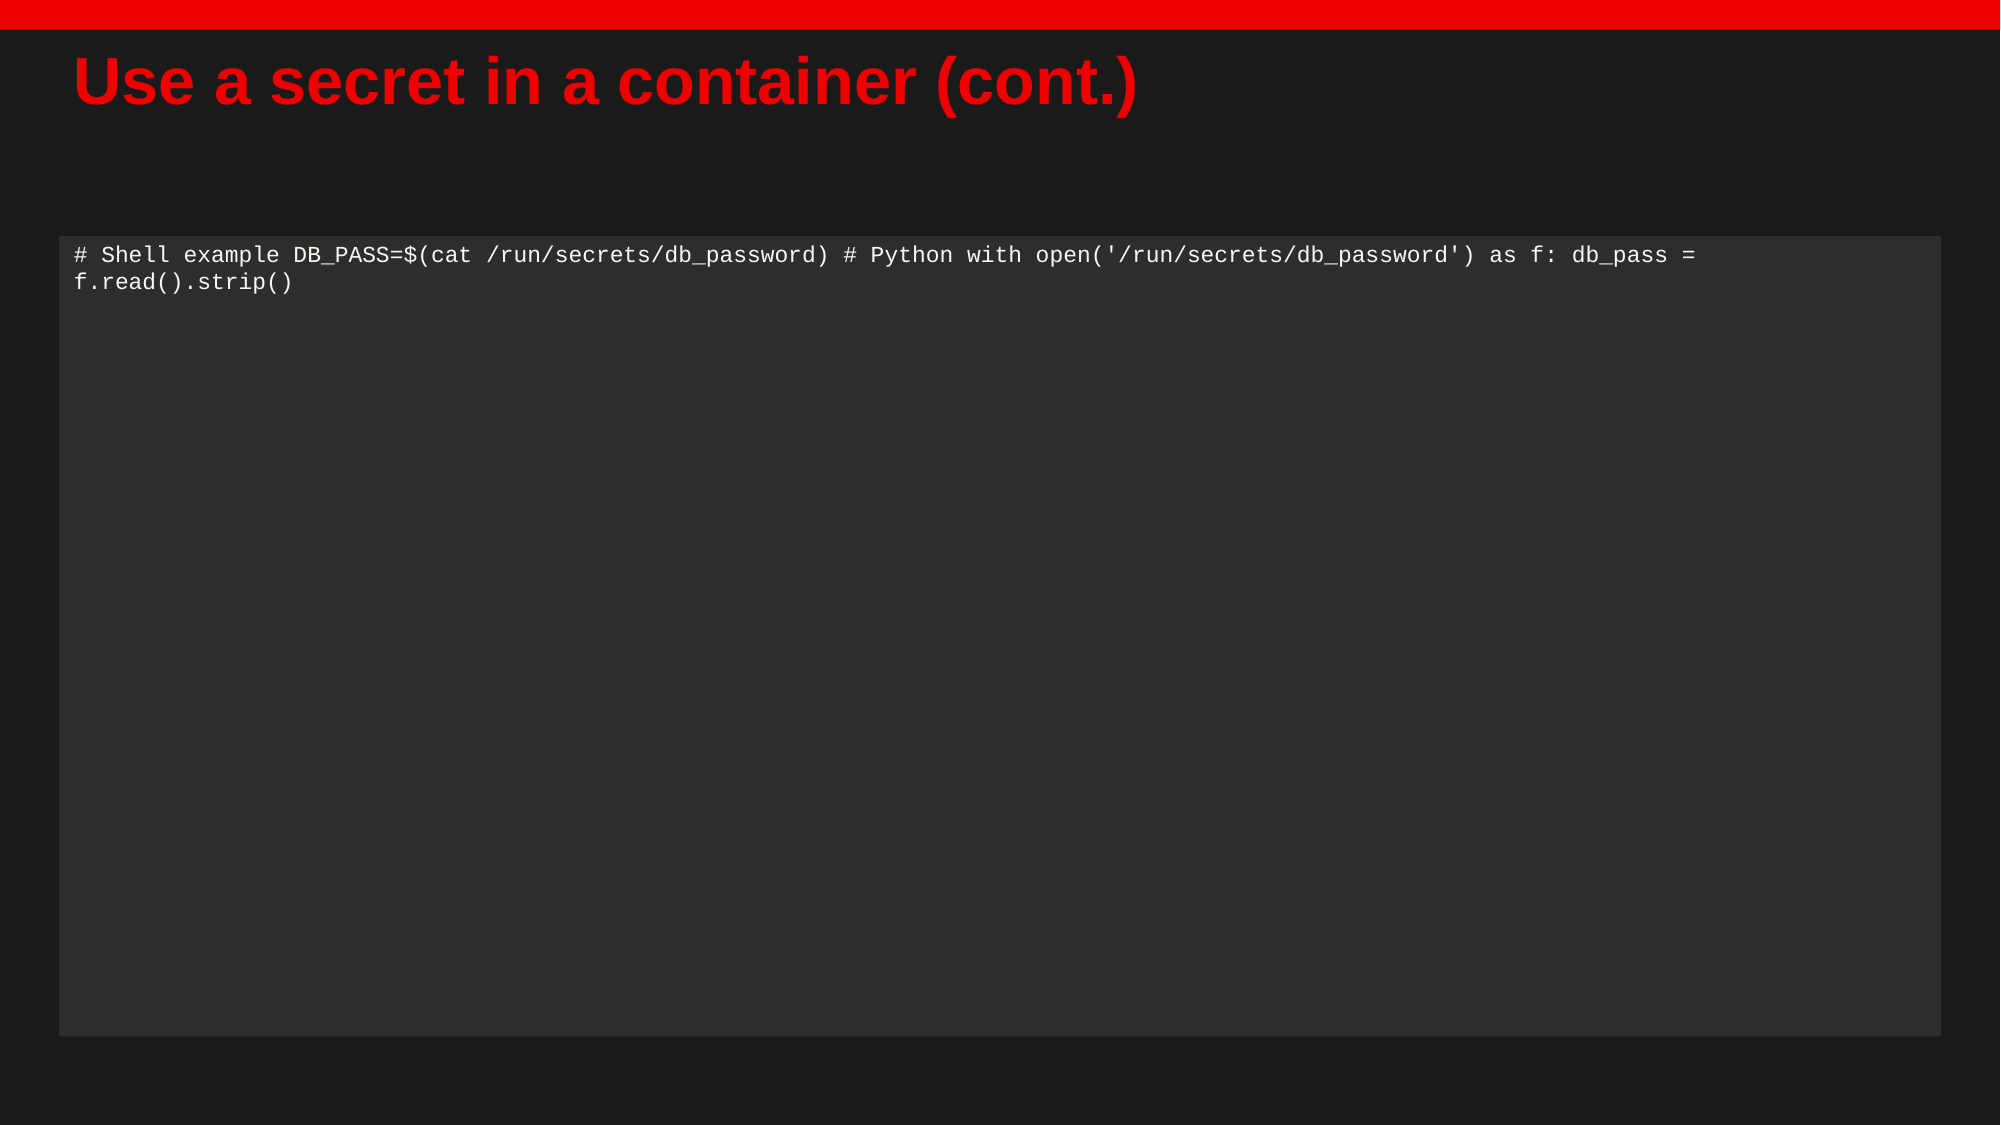

Use a secret in a container (cont.)
# Shell example DB_PASS=$(cat /run/secrets/db_password) # Python with open('/run/secrets/db_password') as f: db_pass = f.read().strip()